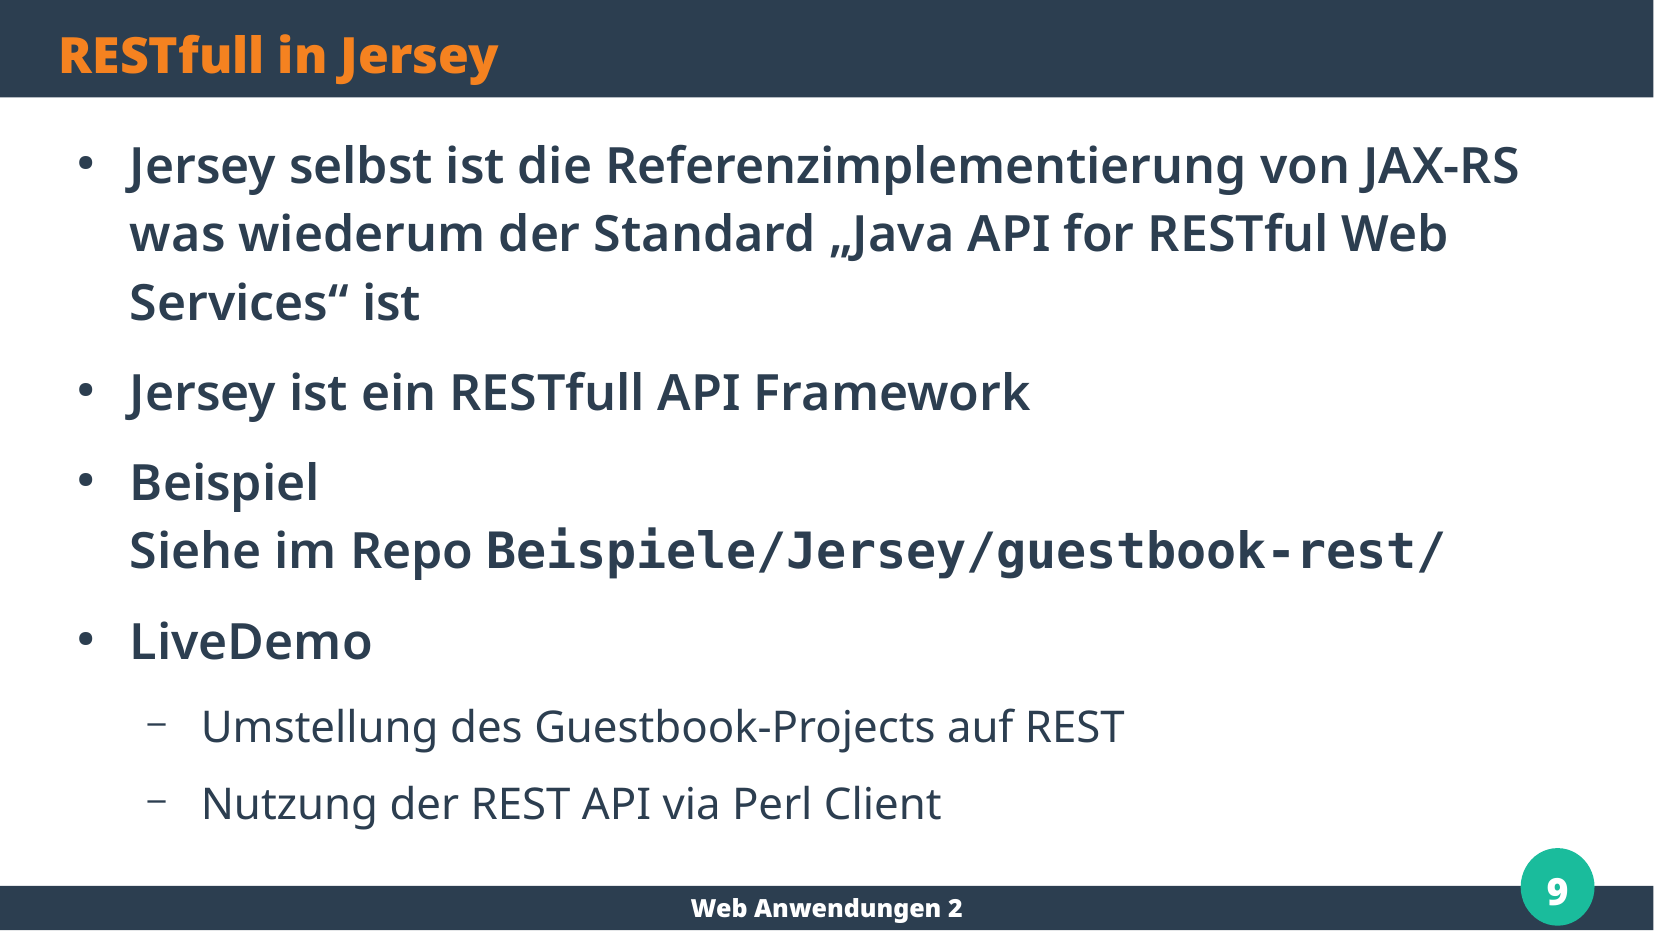

# RESTfull in Jersey
Jersey selbst ist die Referenzimplementierung von JAX-RS was wiederum der Standard „Java API for RESTful Web Services“ ist
Jersey ist ein RESTfull API Framework
Beispiel
Siehe im Repo Beispiele/Jersey/guestbook-rest/
LiveDemo
Umstellung des Guestbook-Projects auf REST
Nutzung der REST API via Perl Client
9